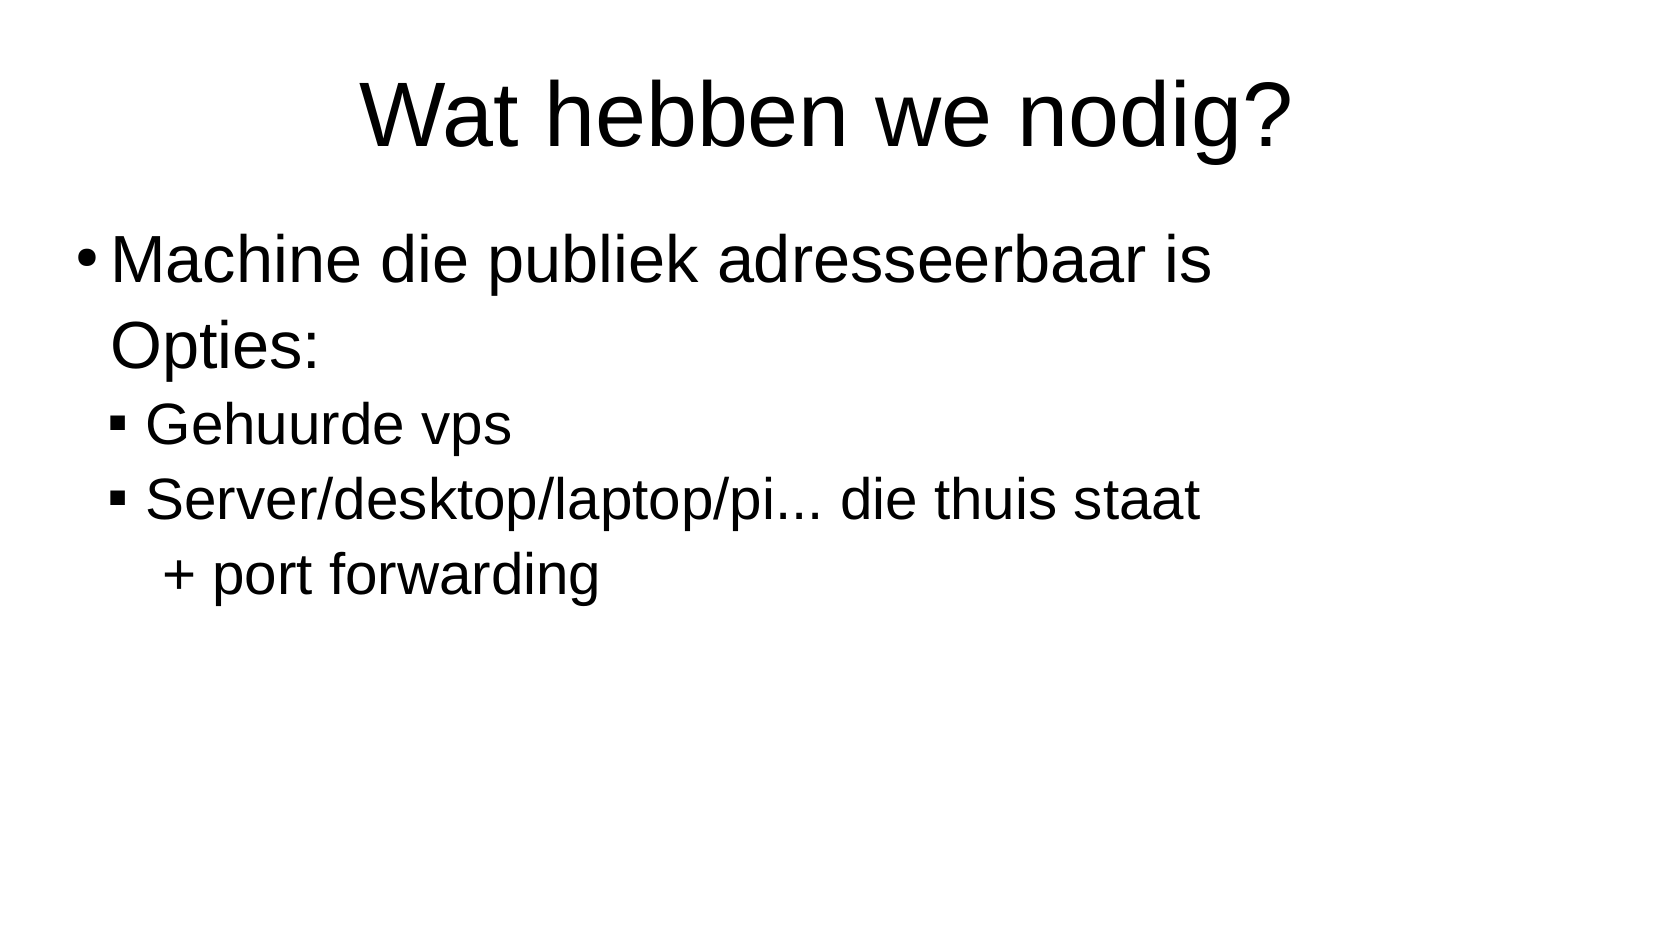

Wat hebben we nodig?
# Machine die publiek adresseerbaar is Opties:
Gehuurde vps
Server/desktop/laptop/pi... die thuis staat
 + port forwarding